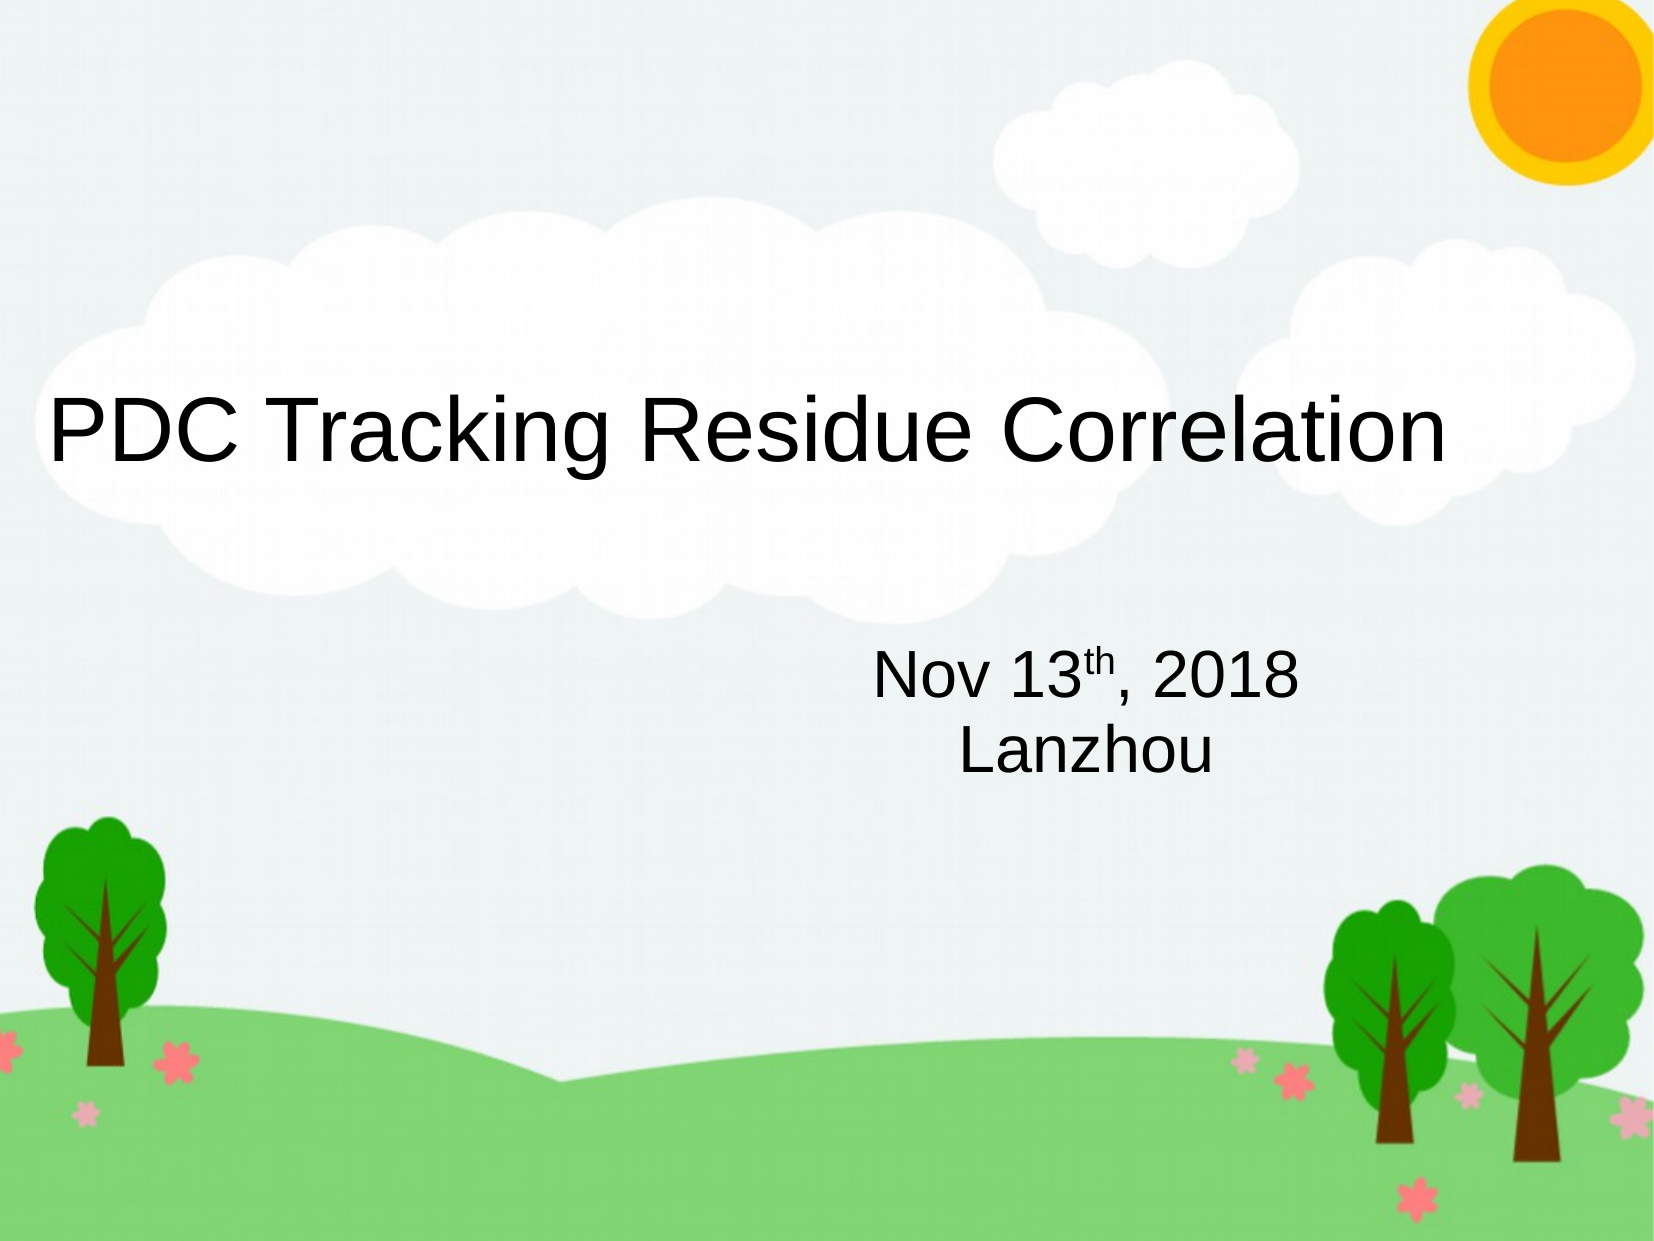

# PDC Tracking Residue Correlation
Nov 13th, 2018
Lanzhou